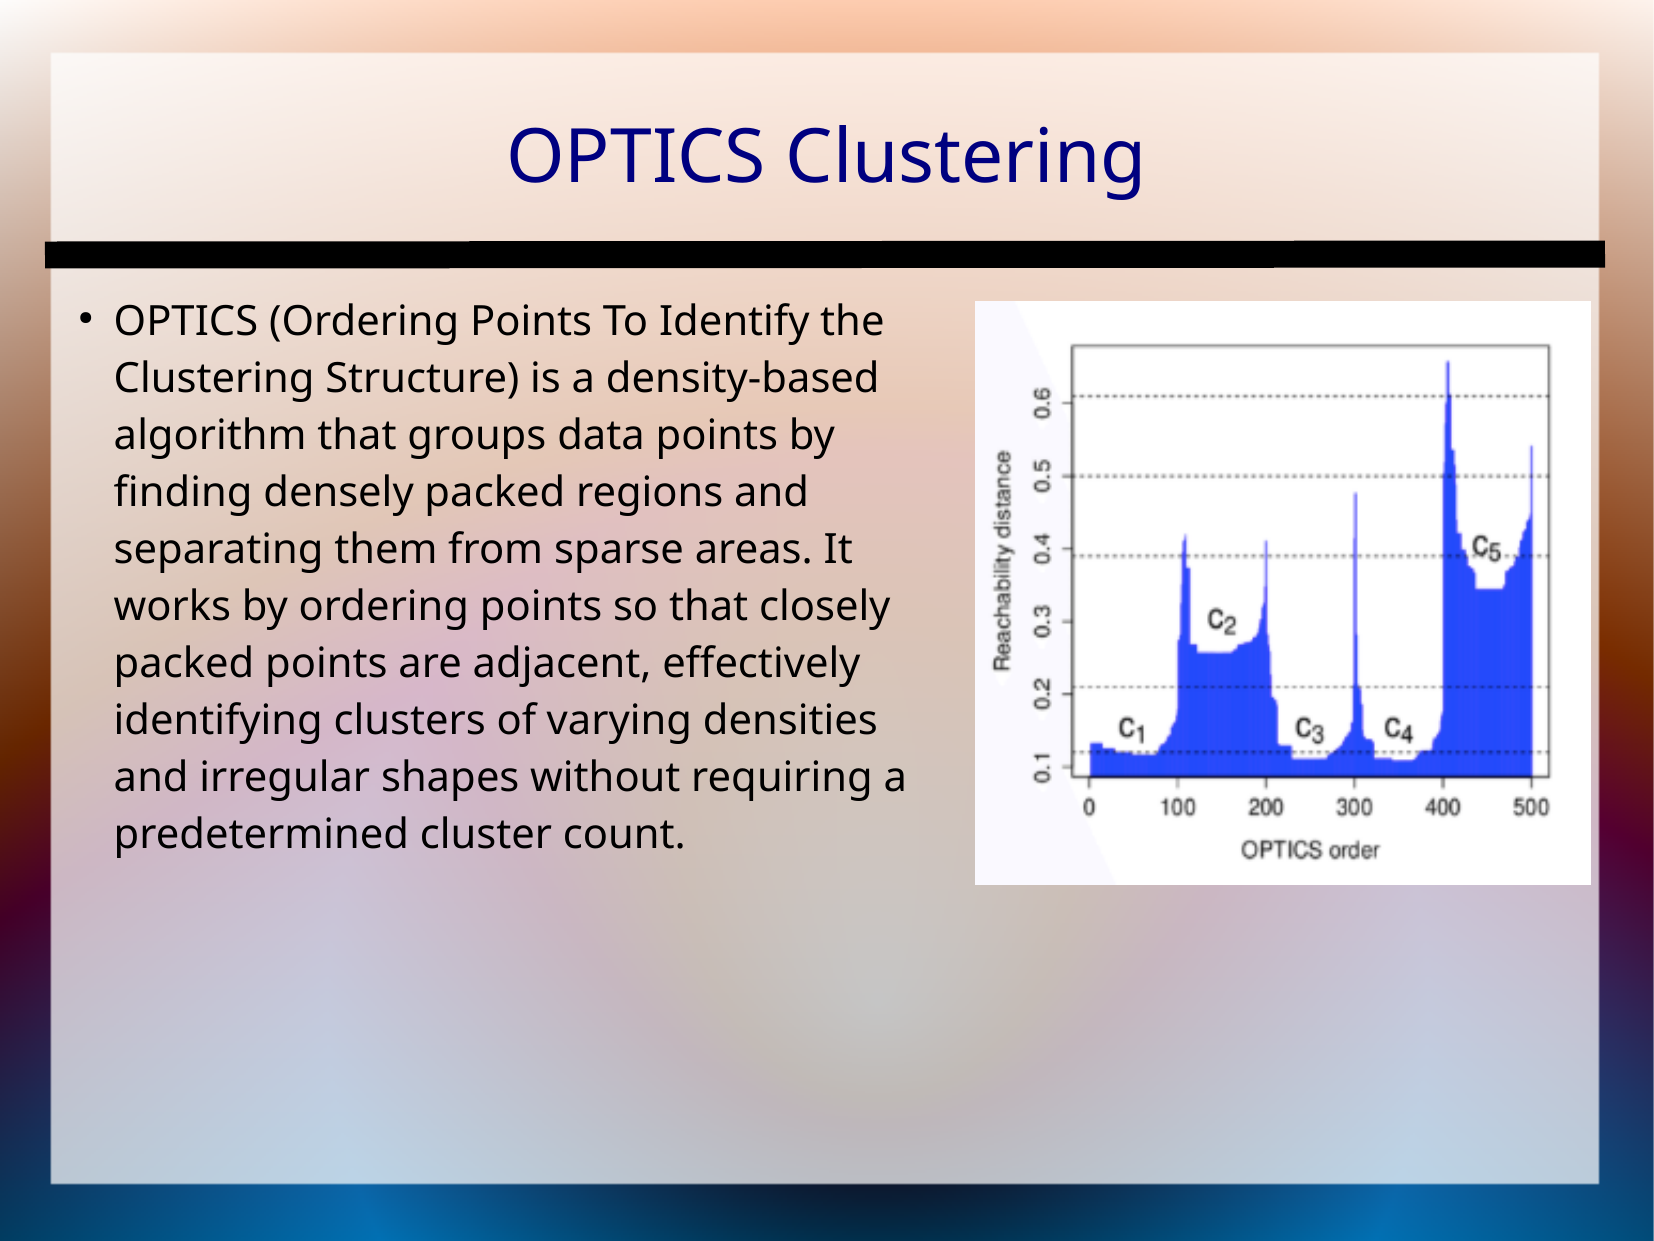

# OPTICS Clustering
OPTICS (Ordering Points To Identify the Clustering Structure) is a density-based algorithm that groups data points by finding densely packed regions and separating them from sparse areas. It works by ordering points so that closely packed points are adjacent, effectively identifying clusters of varying densities and irregular shapes without requiring a predetermined cluster count.